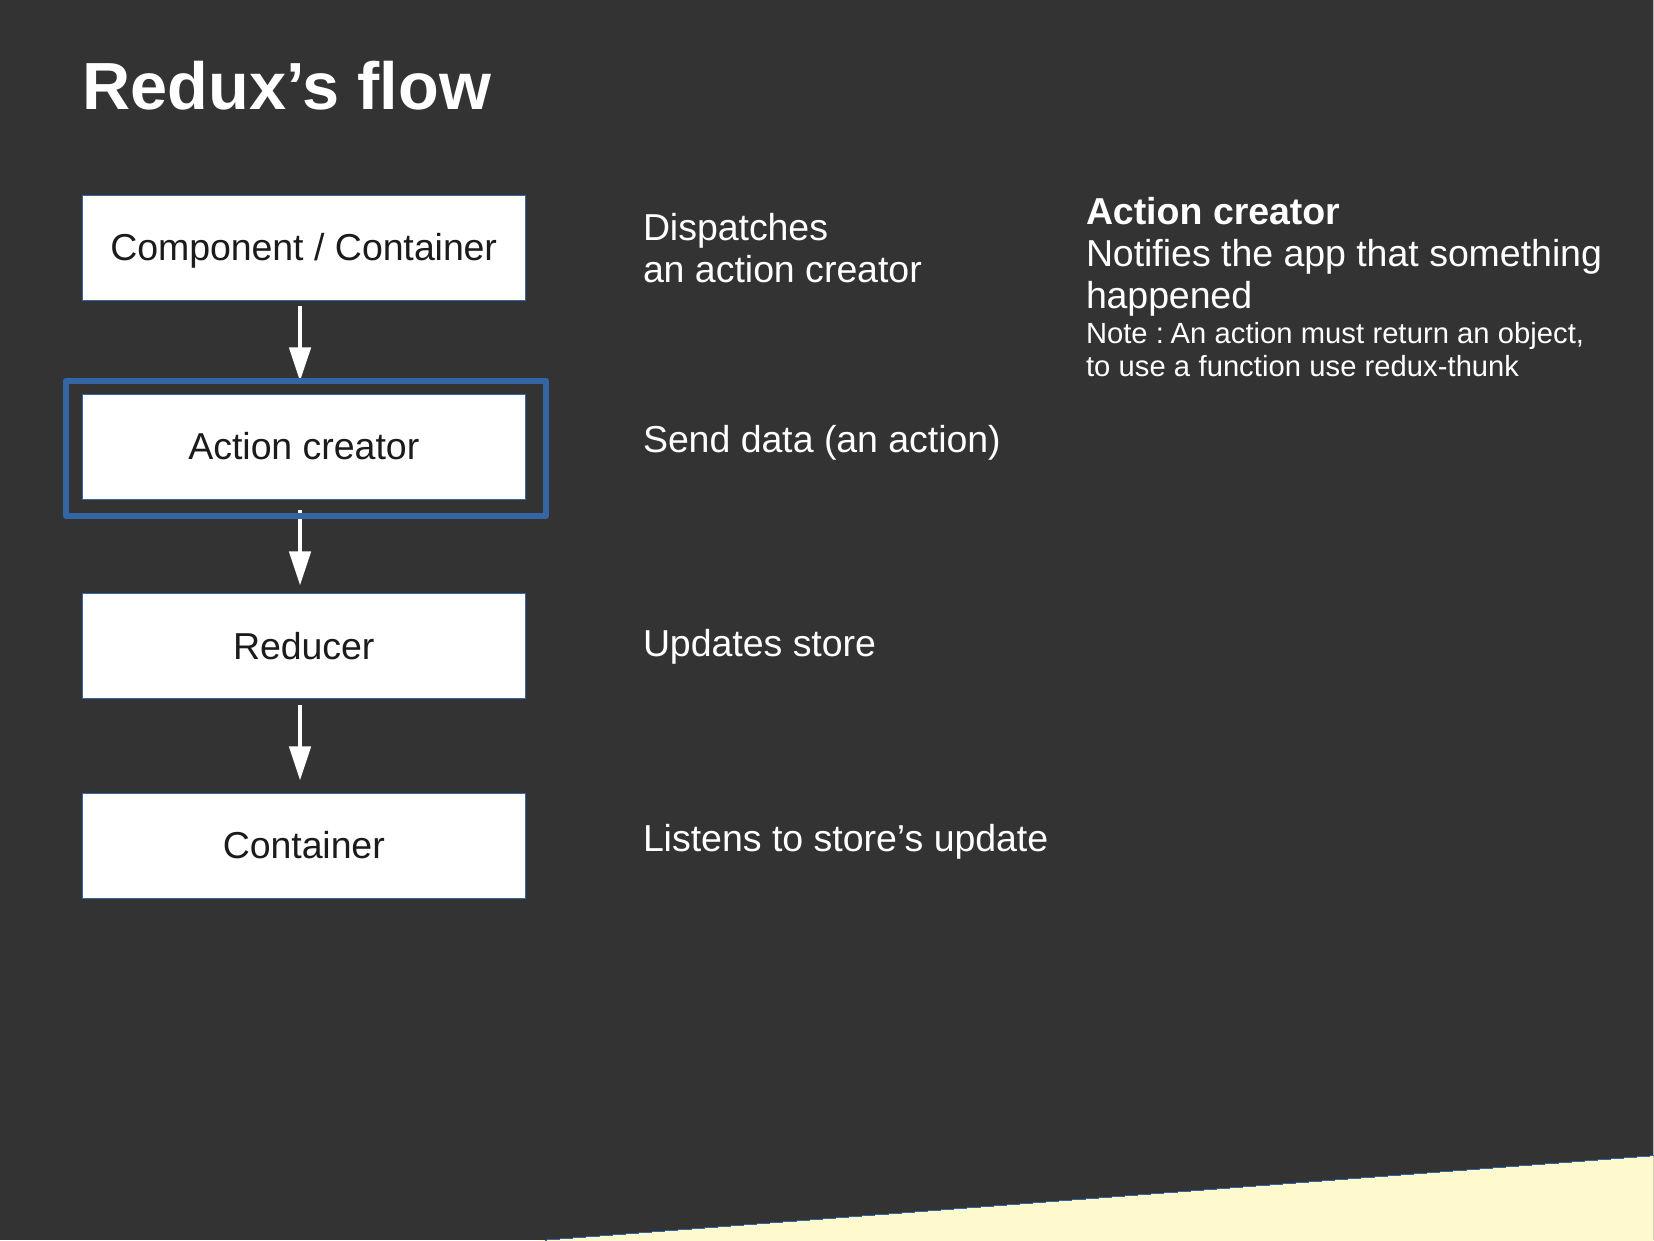

# Redux’s flow
Action creator
Notifies the app that something
happened
Note : An action must return an object, to use a function use redux-thunk
Component / Container
Dispatches
an action creator
Action creator
Send data (an action)
Reducer
Updates store
Container
Listens to store’s update